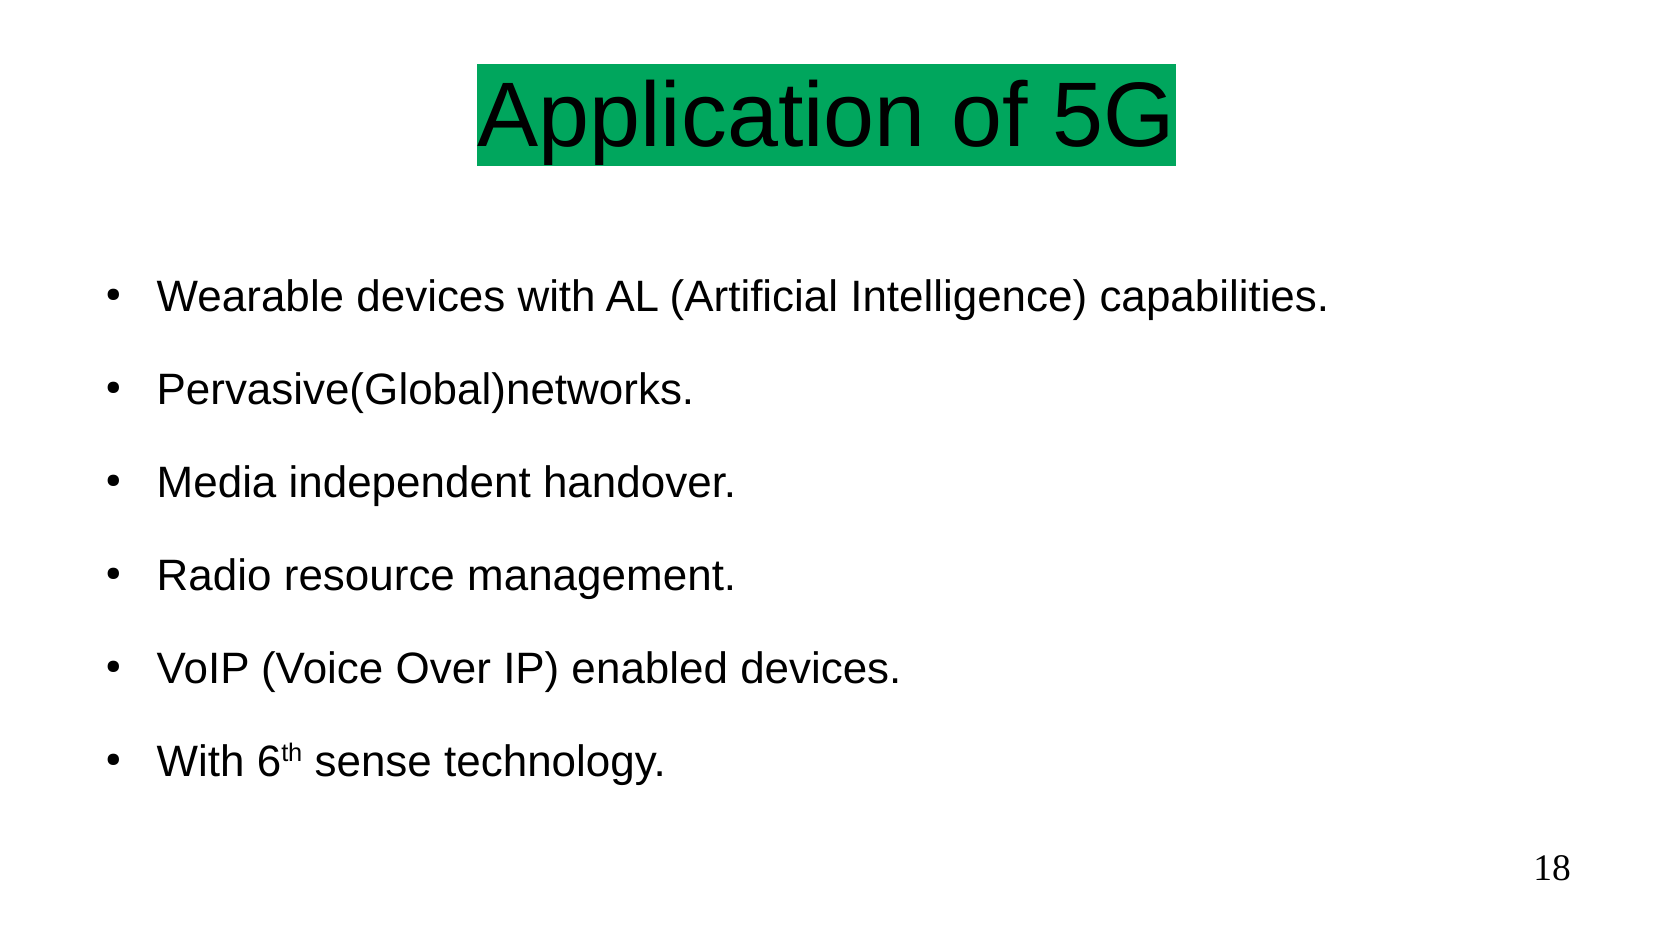

# Application of 5G
Wearable devices with AL (Artificial Intelligence) capabilities.
Pervasive(Global)networks.
Media independent handover.
Radio resource management.
VoIP (Voice Over IP) enabled devices.
With 6th sense technology.
18